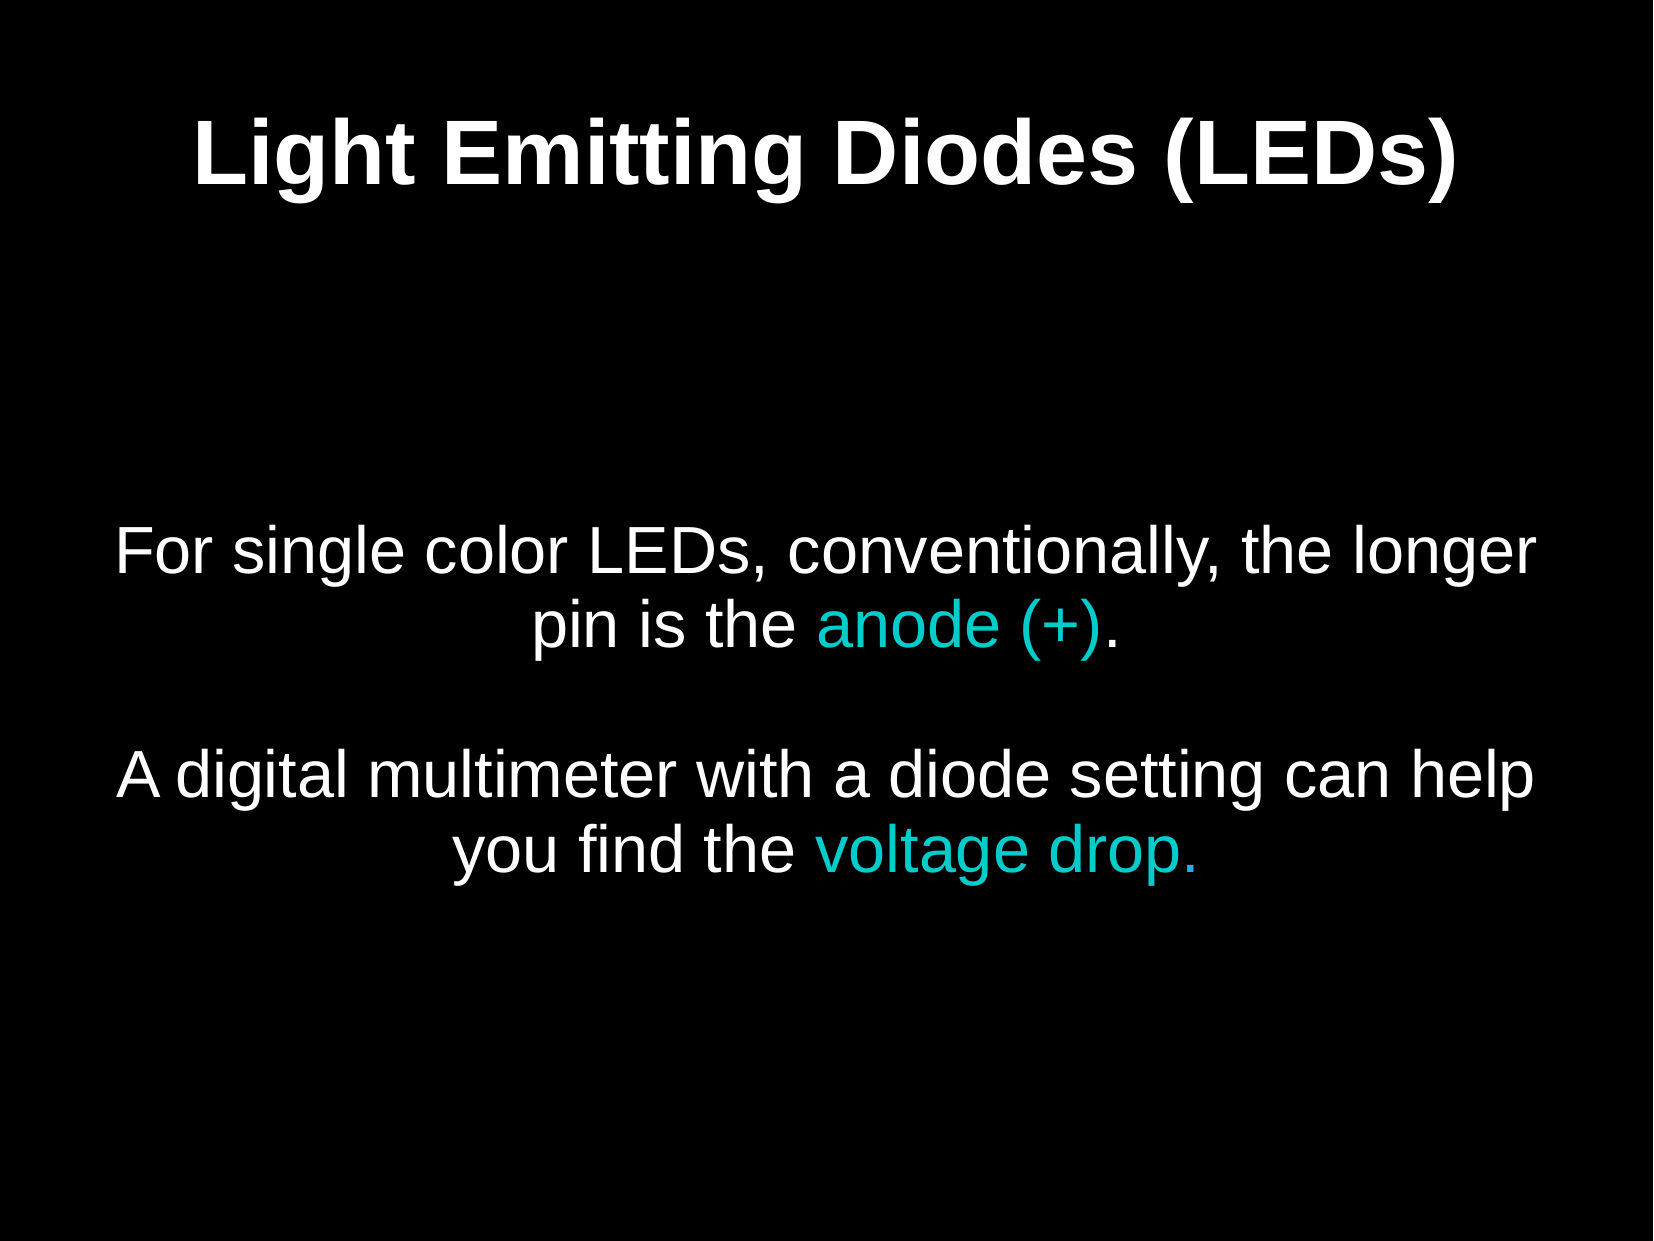

# Light Emitting Diodes (LEDs)
For single color LEDs, conventionally, the longer pin is the anode (+).
A digital multimeter with a diode setting can help you find the voltage drop.